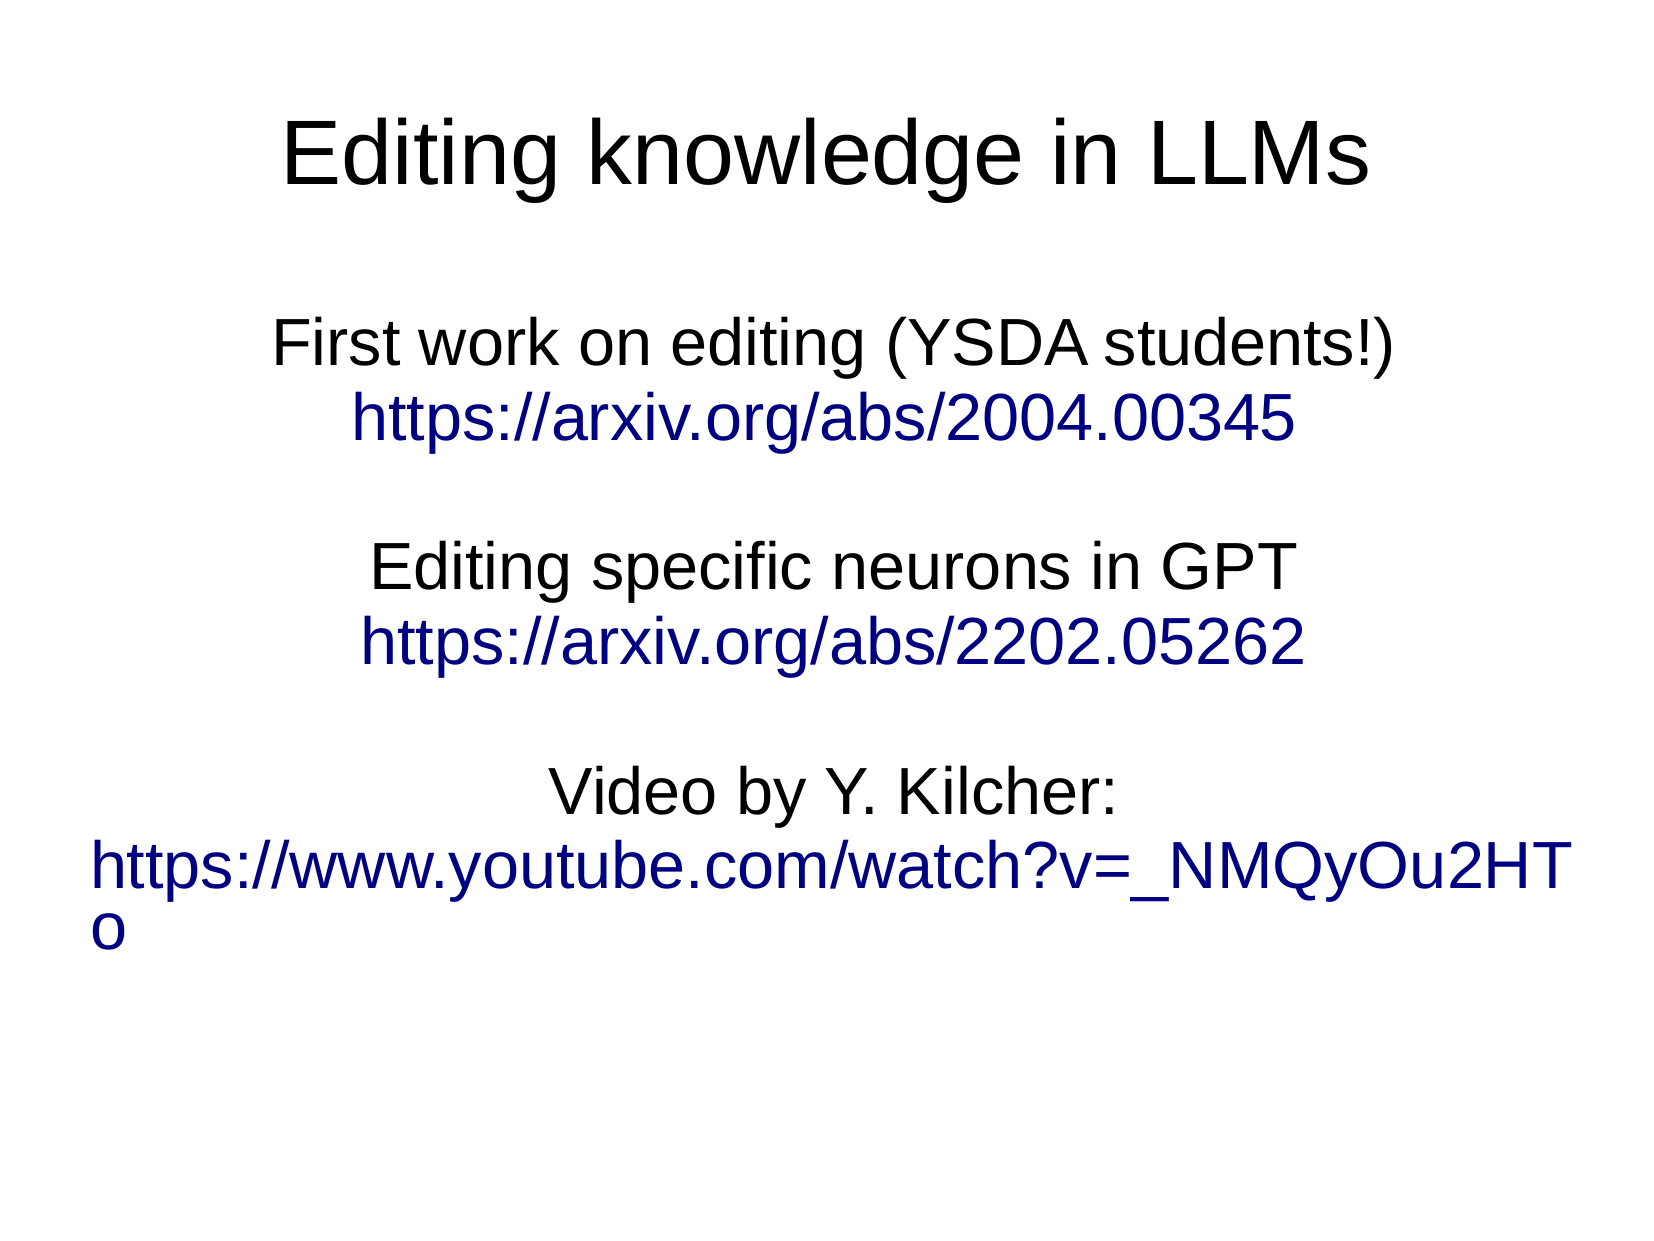

# Editing knowledge in LLMs
First work on editing (YSDA students!)
https://arxiv.org/abs/2004.00345
Editing specific neurons in GPT
https://arxiv.org/abs/2202.05262
Video by Y. Kilcher:
https://www.youtube.com/watch?v=_NMQyOu2HTo